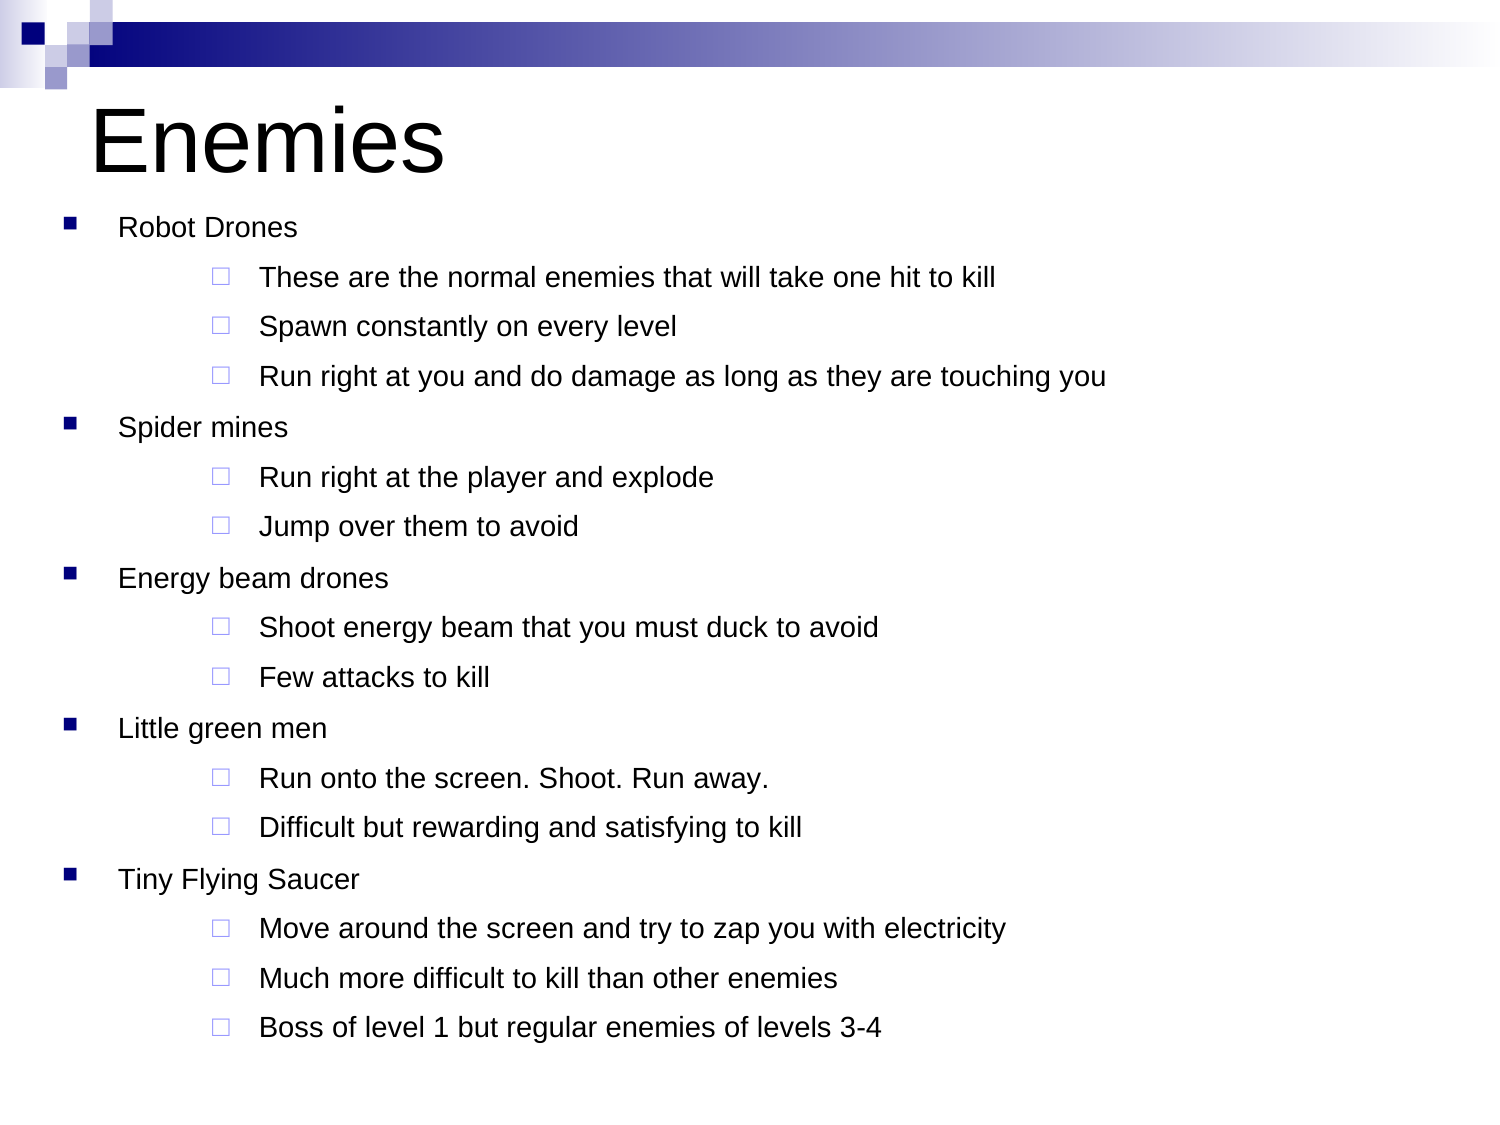

# Enemies
Robot Drones
These are the normal enemies that will take one hit to kill
Spawn constantly on every level
Run right at you and do damage as long as they are touching you
Spider mines
Run right at the player and explode
Jump over them to avoid
Energy beam drones
Shoot energy beam that you must duck to avoid
Few attacks to kill
Little green men
Run onto the screen. Shoot. Run away.
Difficult but rewarding and satisfying to kill
Tiny Flying Saucer
Move around the screen and try to zap you with electricity
Much more difficult to kill than other enemies
Boss of level 1 but regular enemies of levels 3-4